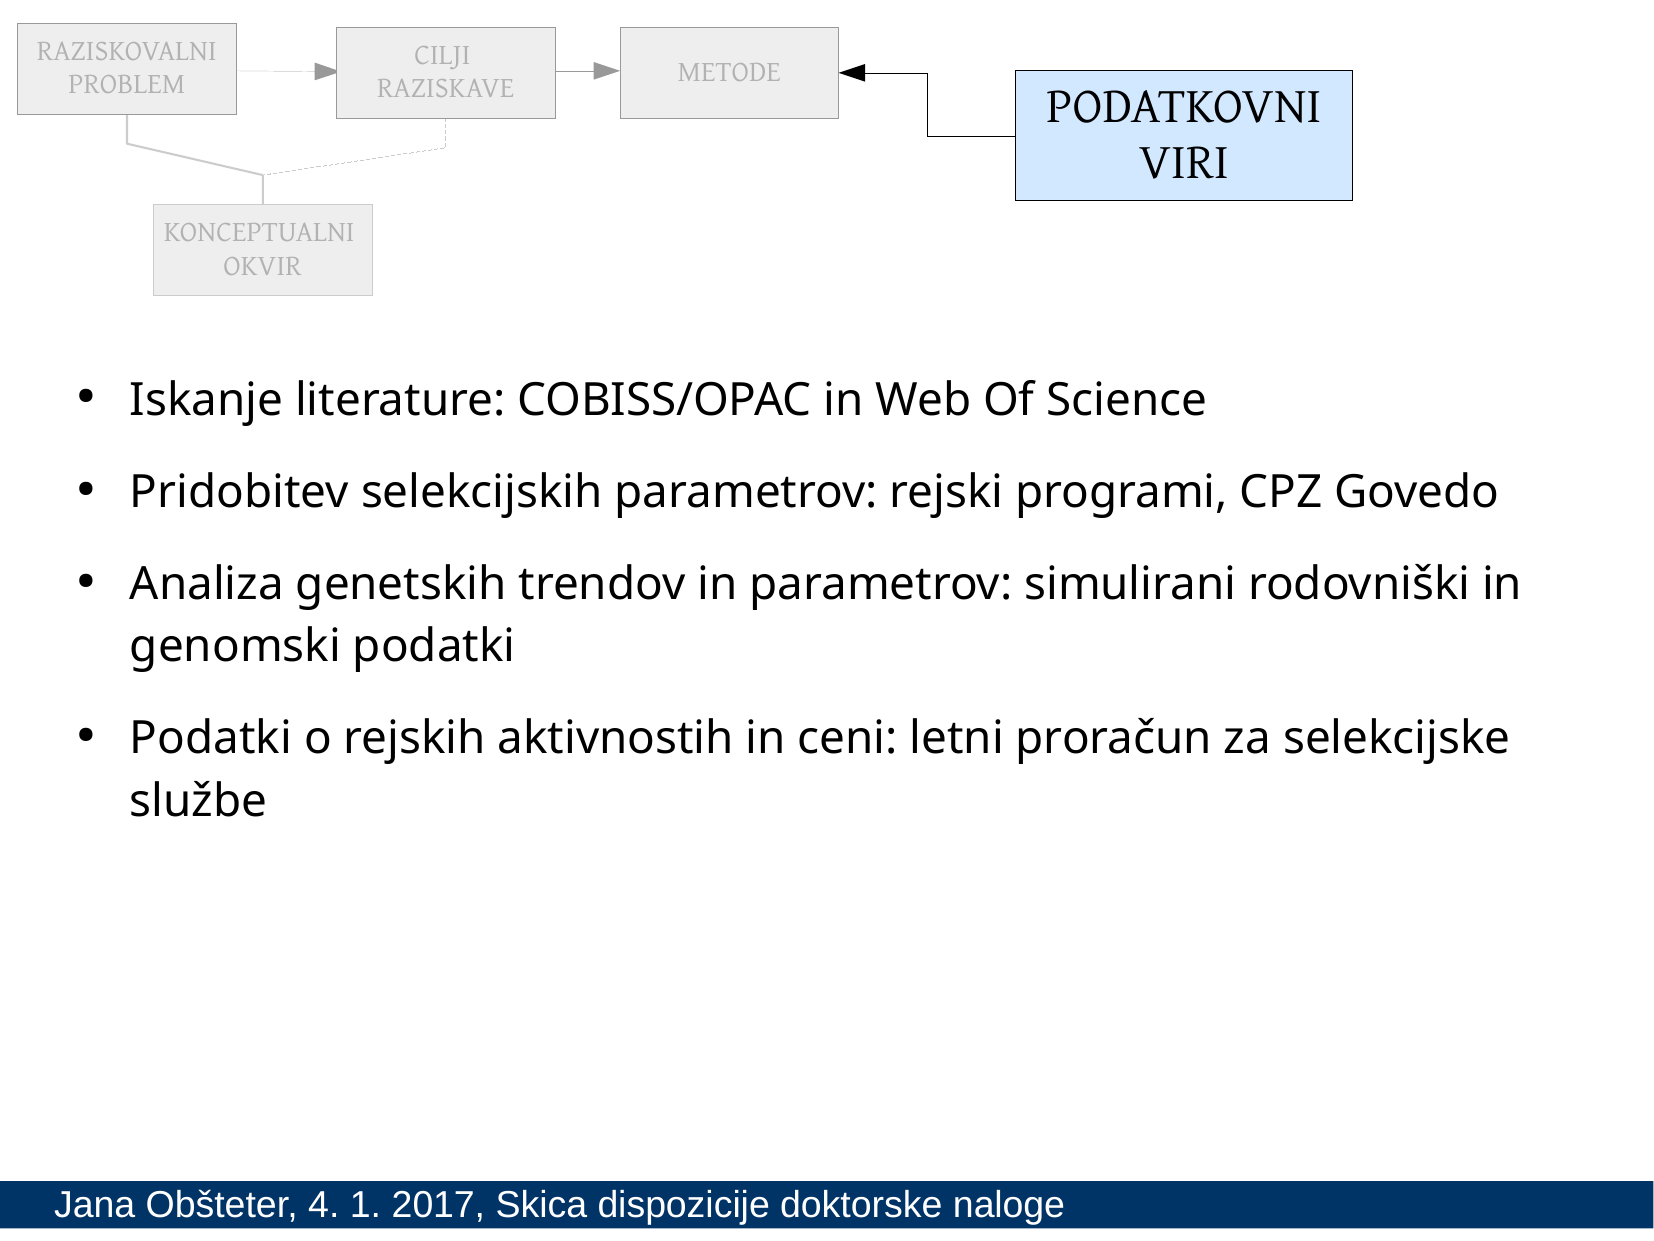

RAZISKOVALNI
PROBLEM
CILJI
RAZISKAVE
METODE
PODATKOVNI
VIRI
KONCEPTUALNI
OKVIR
# Iskanje literature: COBISS/OPAC in Web Of Science
Pridobitev selekcijskih parametrov: rejski programi, CPZ Govedo
Analiza genetskih trendov in parametrov: simulirani rodovniški in genomski podatki
Podatki o rejskih aktivnostih in ceni: letni proračun za selekcijske službe
 Jana Obšteter, 4. 1. 2017, Skica dispozicije doktorske naloge